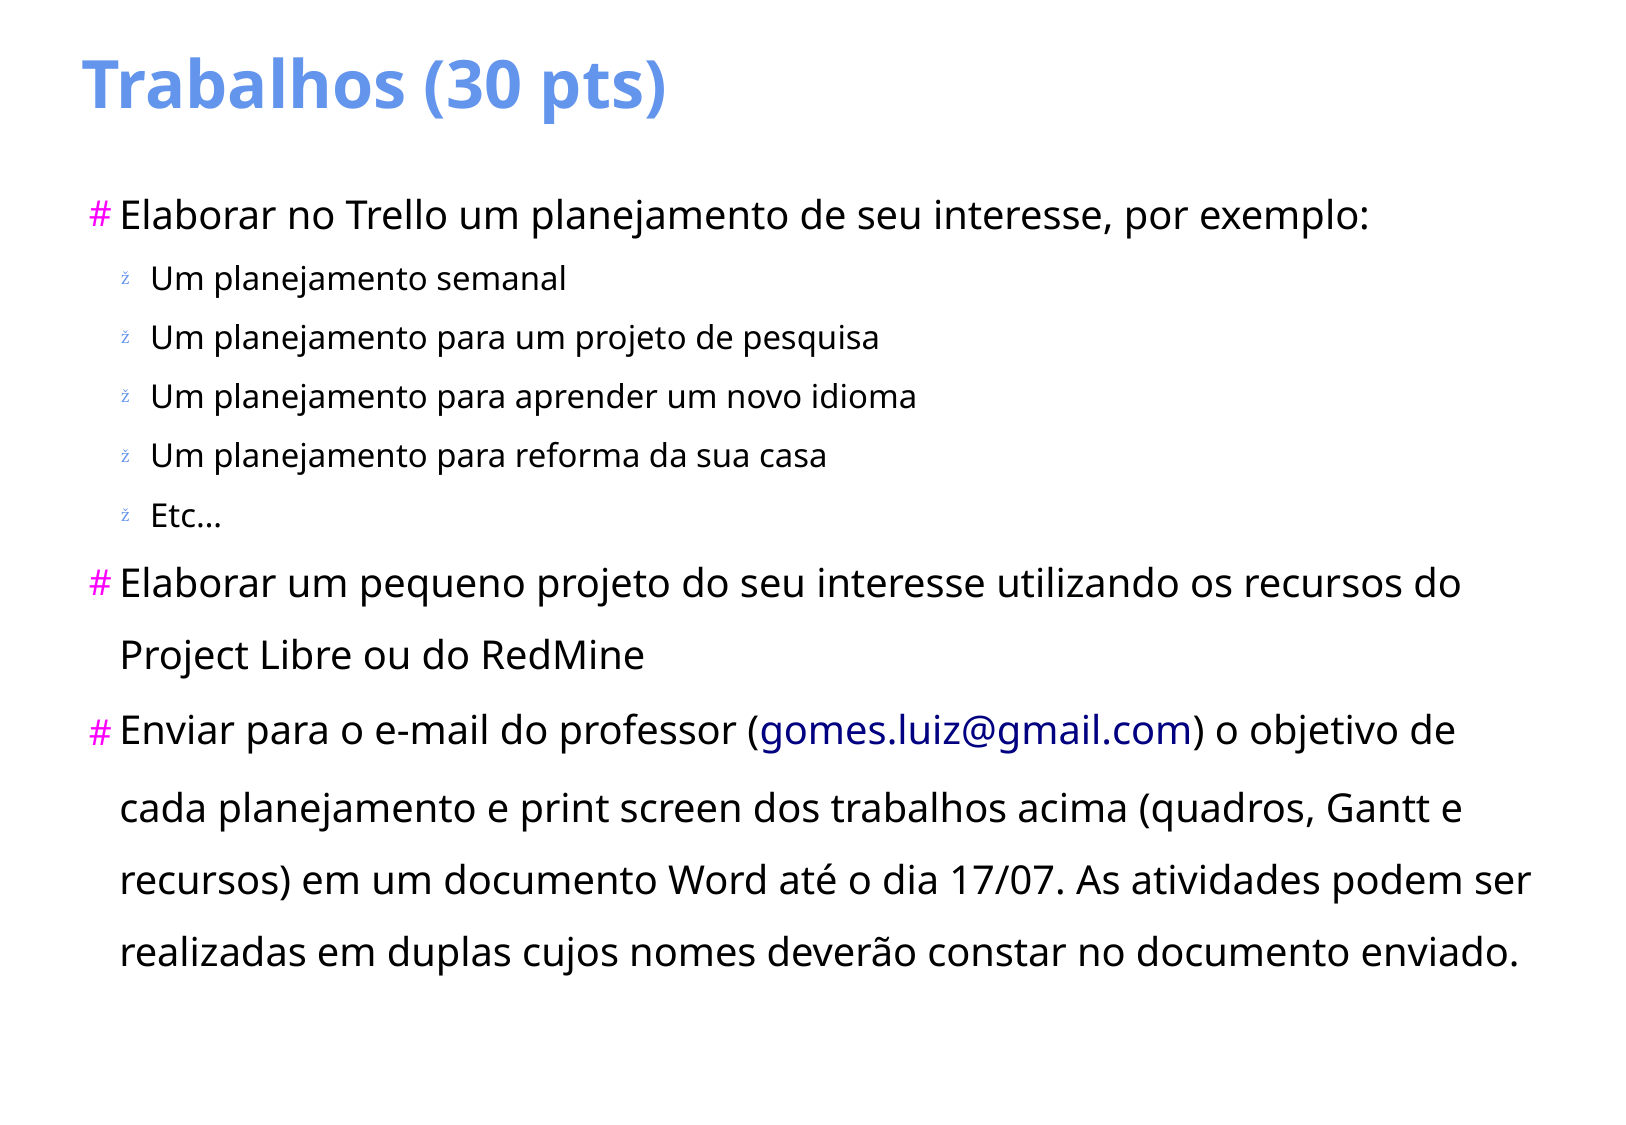

# Trabalhos (30 pts)
Elaborar no Trello um planejamento de seu interesse, por exemplo:
Um planejamento semanal
Um planejamento para um projeto de pesquisa
Um planejamento para aprender um novo idioma
Um planejamento para reforma da sua casa
Etc…
Elaborar um pequeno projeto do seu interesse utilizando os recursos do Project Libre ou do RedMine
Enviar para o e-mail do professor (gomes.luiz@gmail.com) o objetivo de cada planejamento e print screen dos trabalhos acima (quadros, Gantt e recursos) em um documento Word até o dia 17/07. As atividades podem ser realizadas em duplas cujos nomes deverão constar no documento enviado.